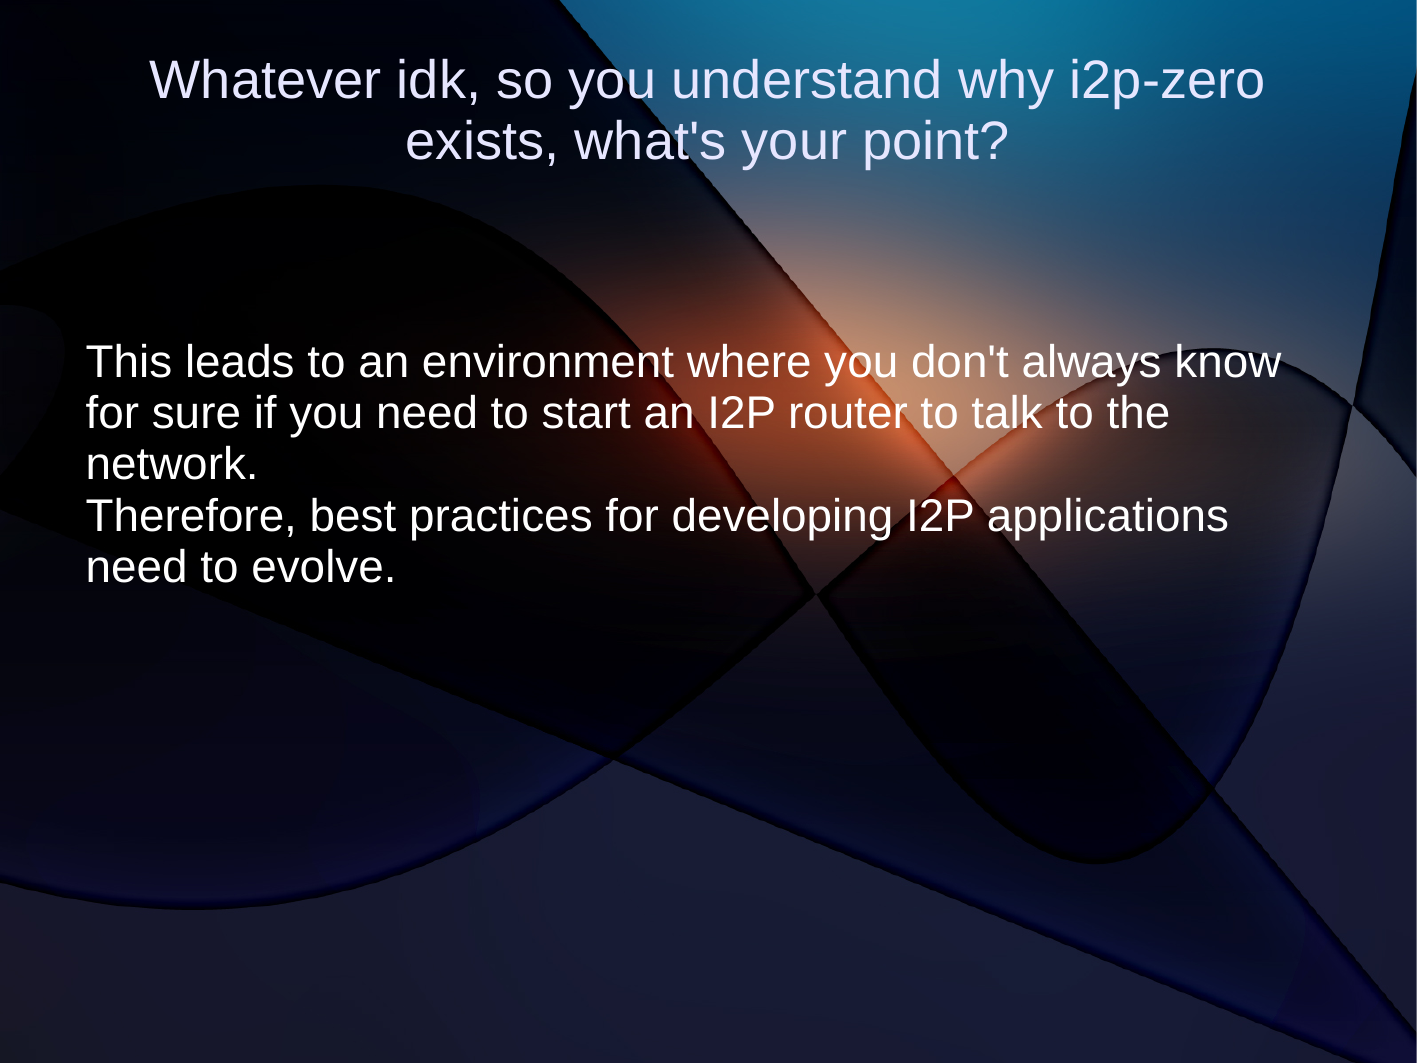

Whatever idk, so you understand why i2p-zero exists, what's your point?
This leads to an environment where you don't always know for sure if you need to start an I2P router to talk to the network.
Therefore, best practices for developing I2P applications need to evolve.